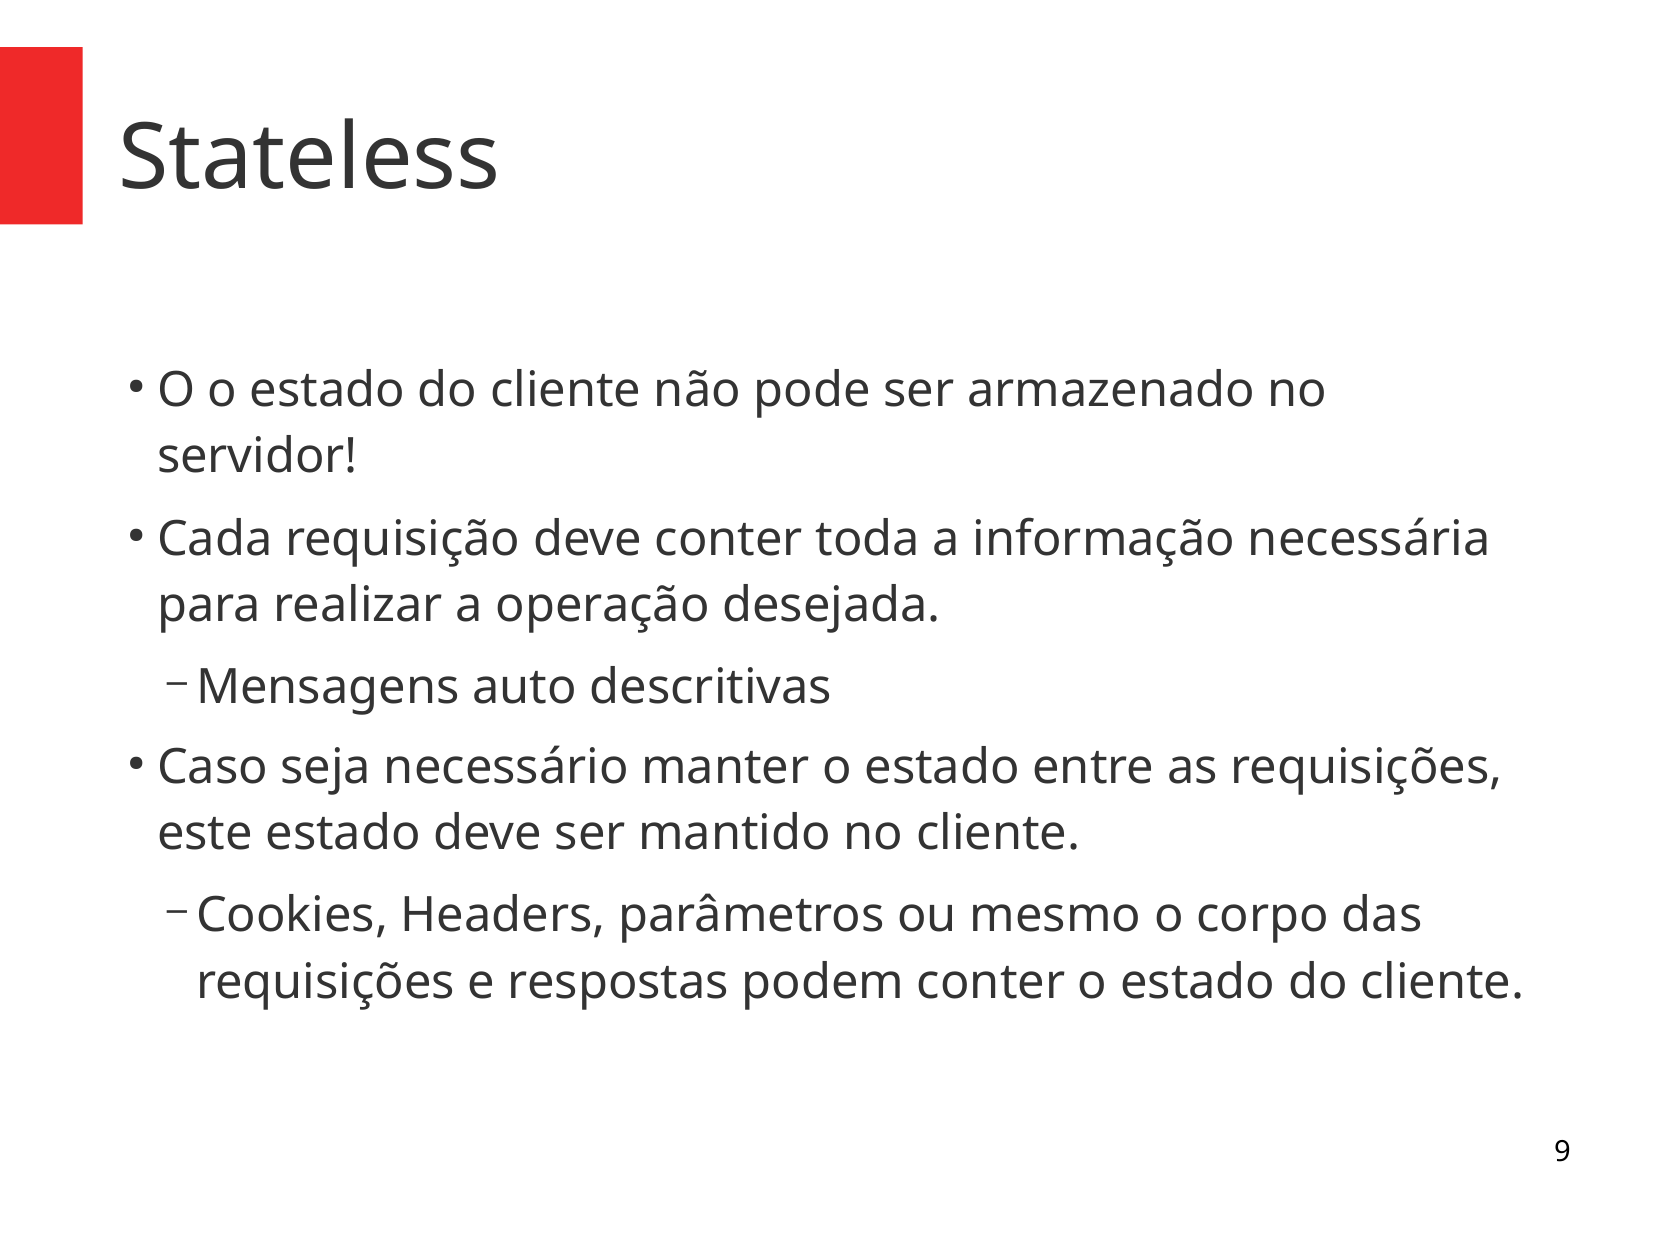

# Stateless
O o estado do cliente não pode ser armazenado no servidor!
Cada requisição deve conter toda a informação necessária para realizar a operação desejada.
Mensagens auto descritivas
Caso seja necessário manter o estado entre as requisições, este estado deve ser mantido no cliente.
Cookies, Headers, parâmetros ou mesmo o corpo das requisições e respostas podem conter o estado do cliente.
9